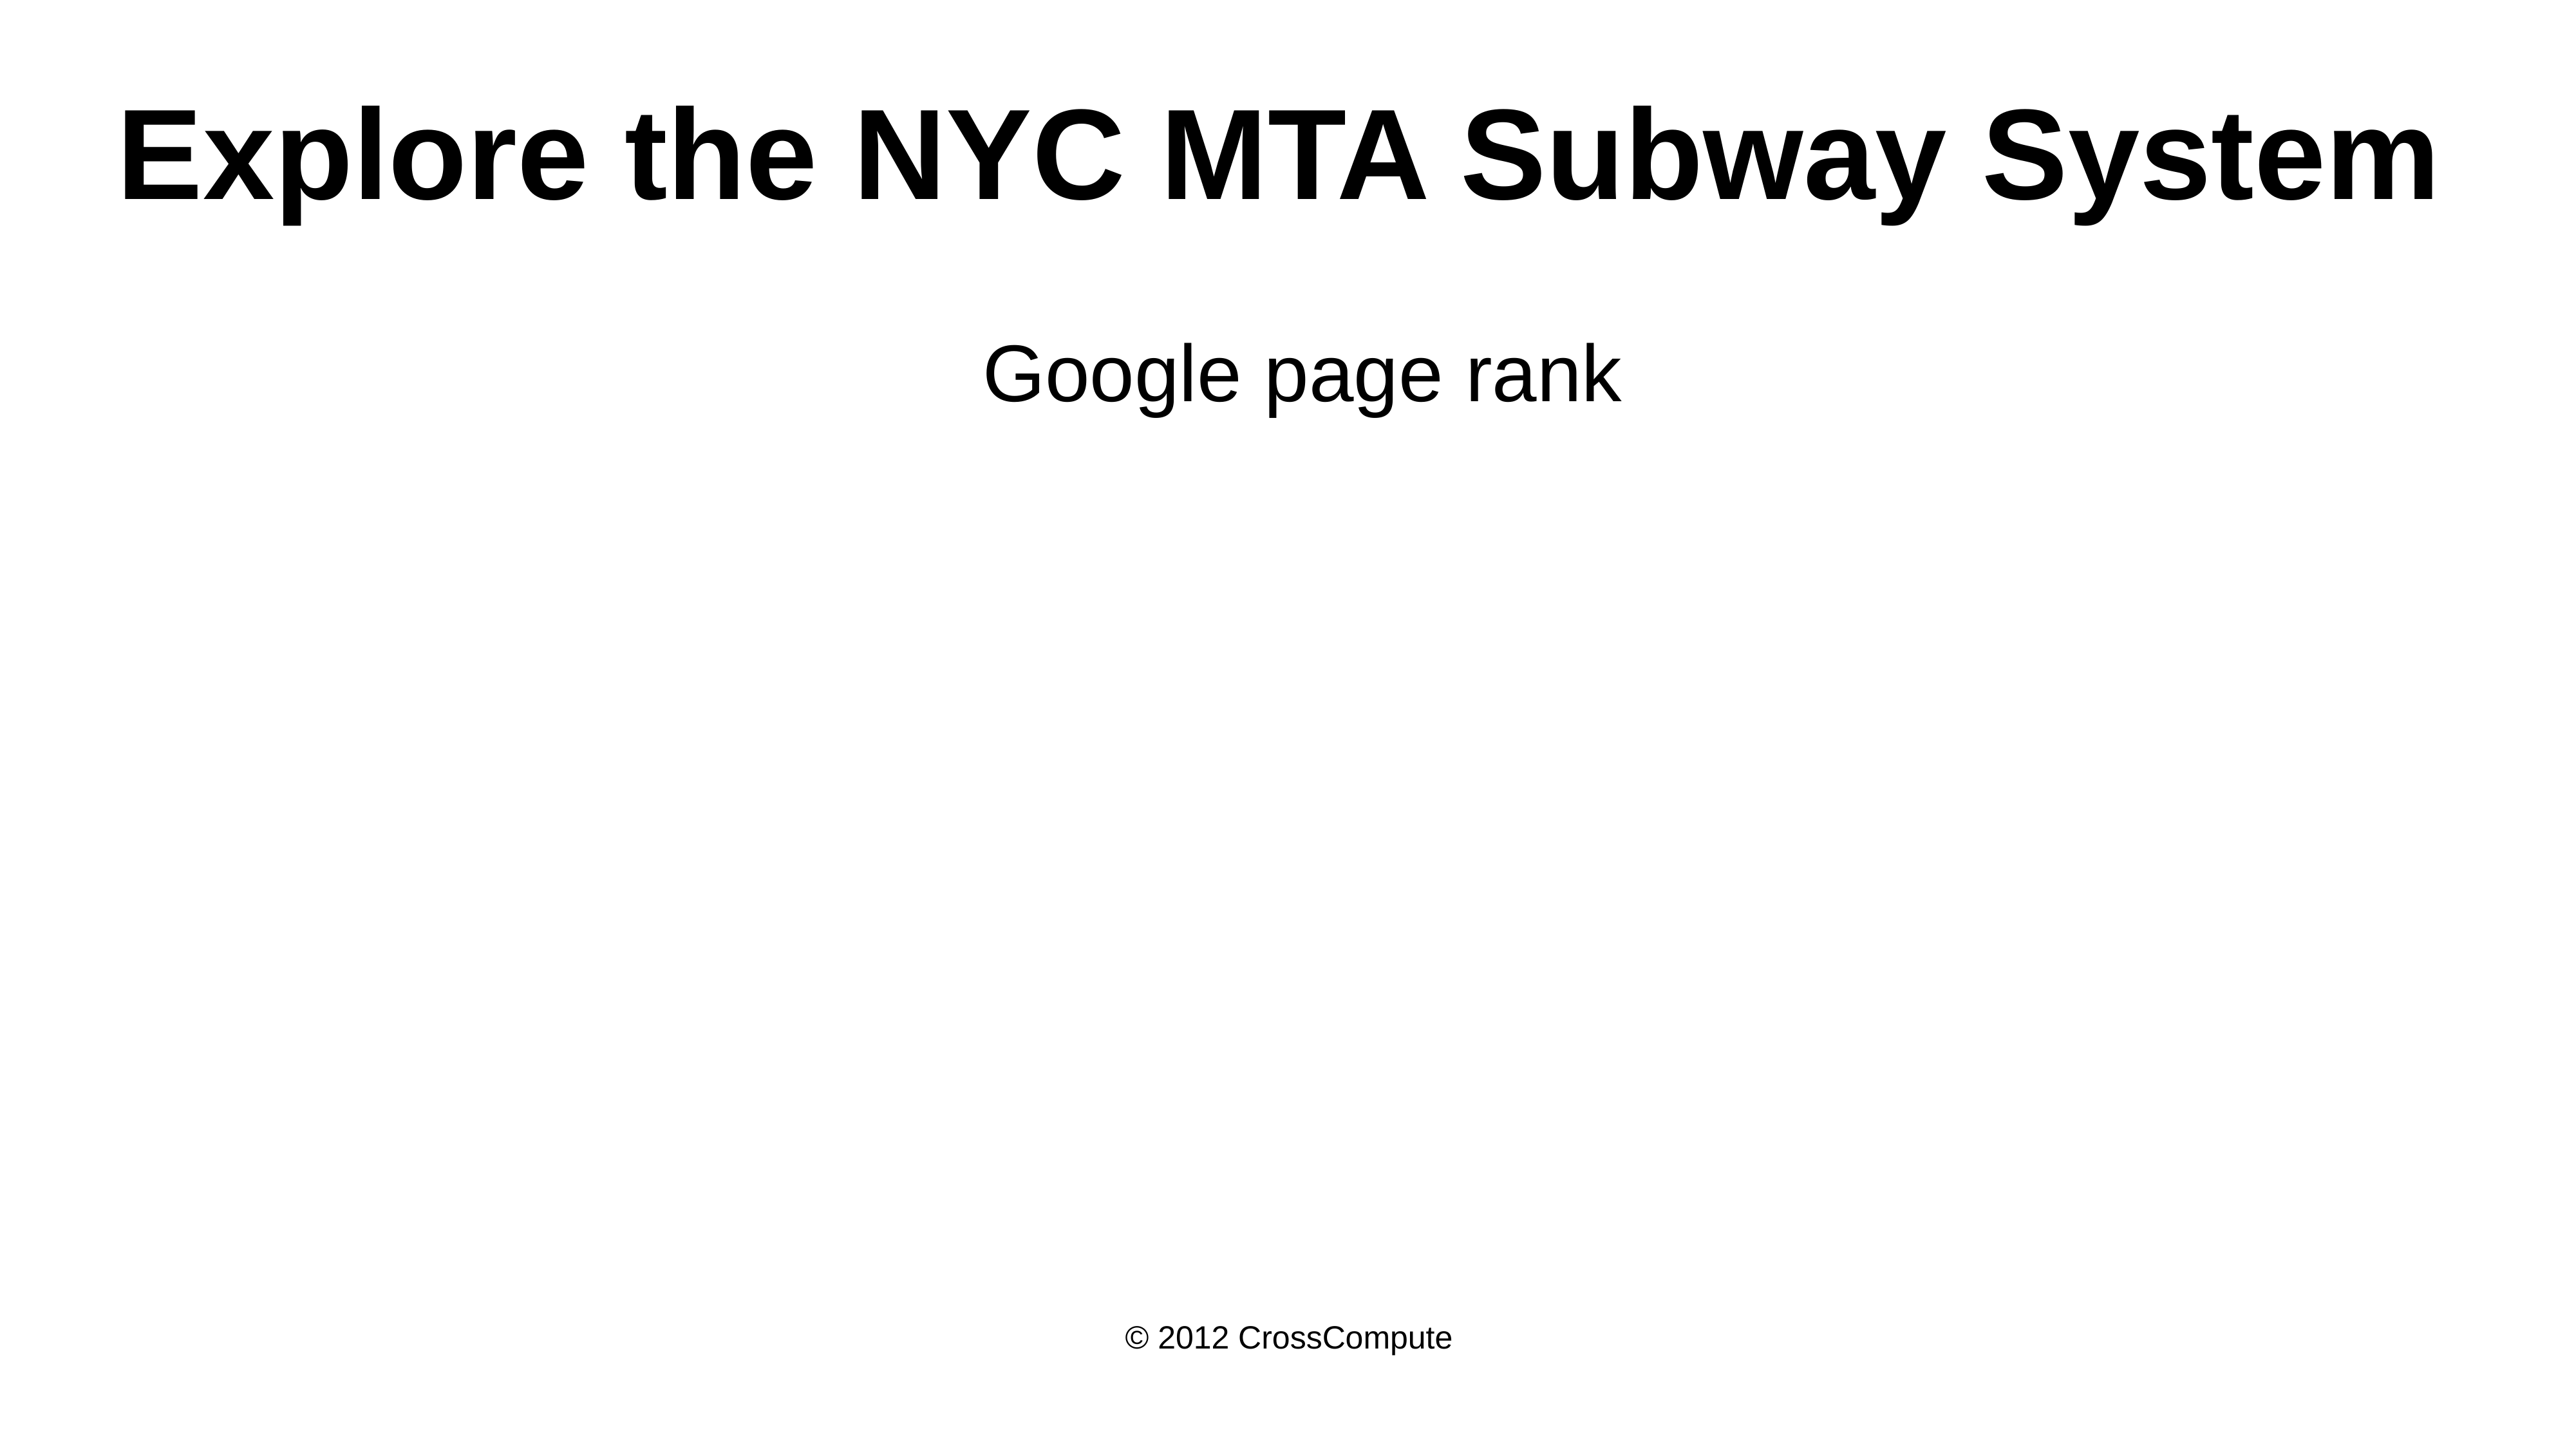

# Explore the NYC MTA Subway System
Google page rank
© 2012 CrossCompute